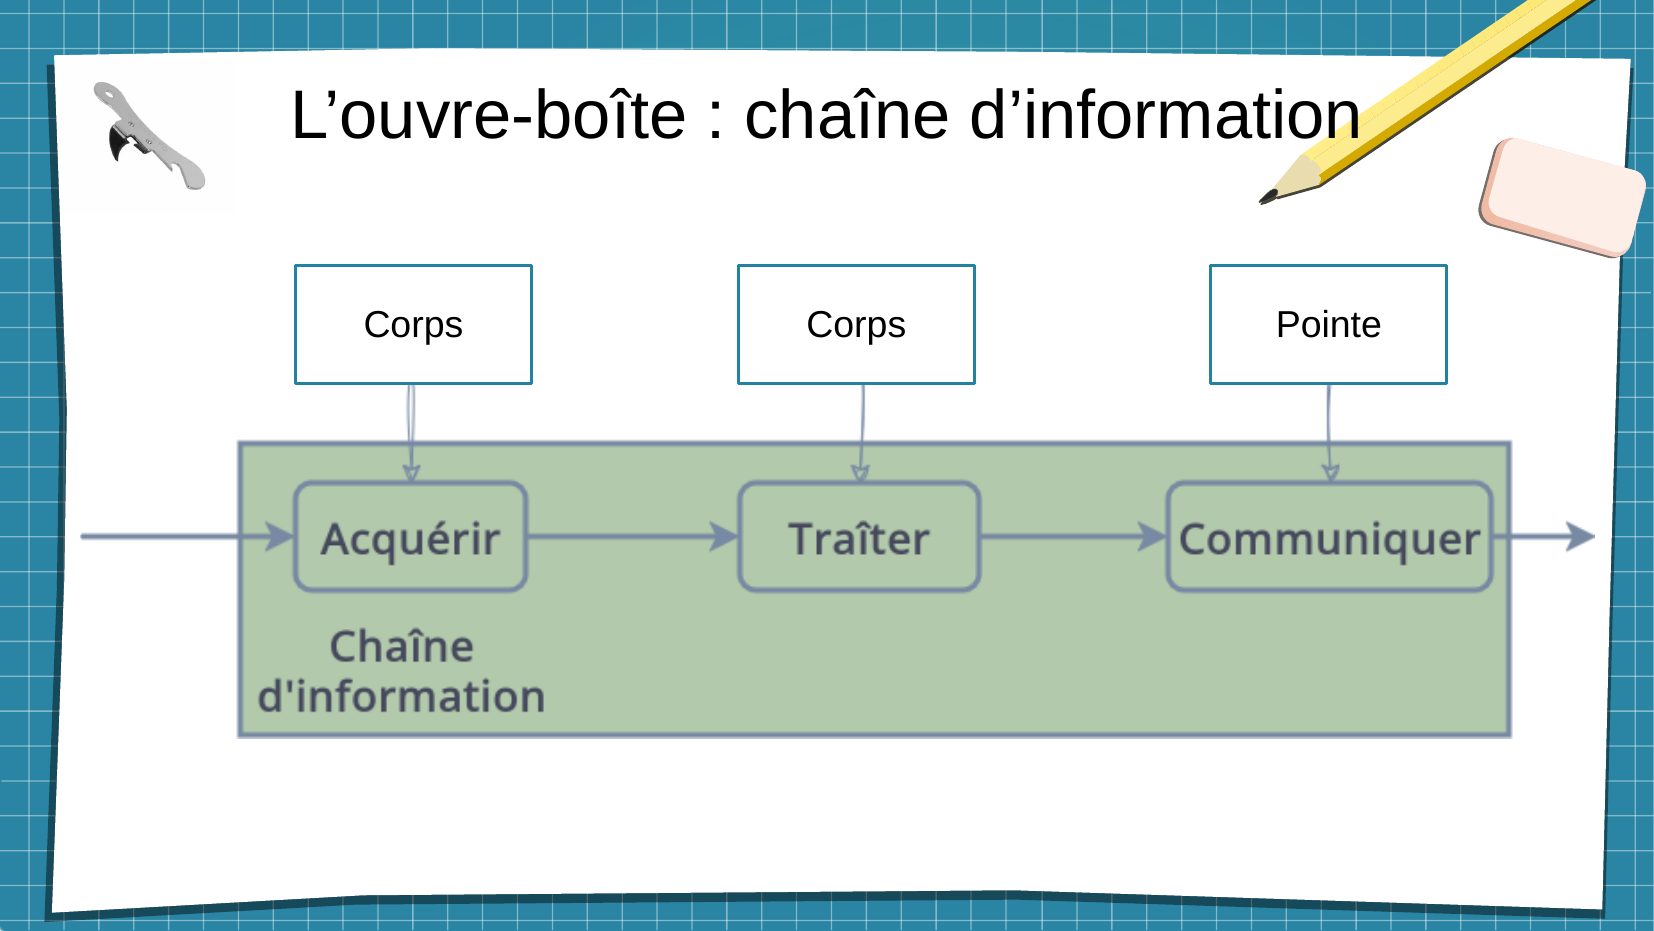

# L’ouvre-boîte : chaîne d’information
Corps
Corps
Pointe